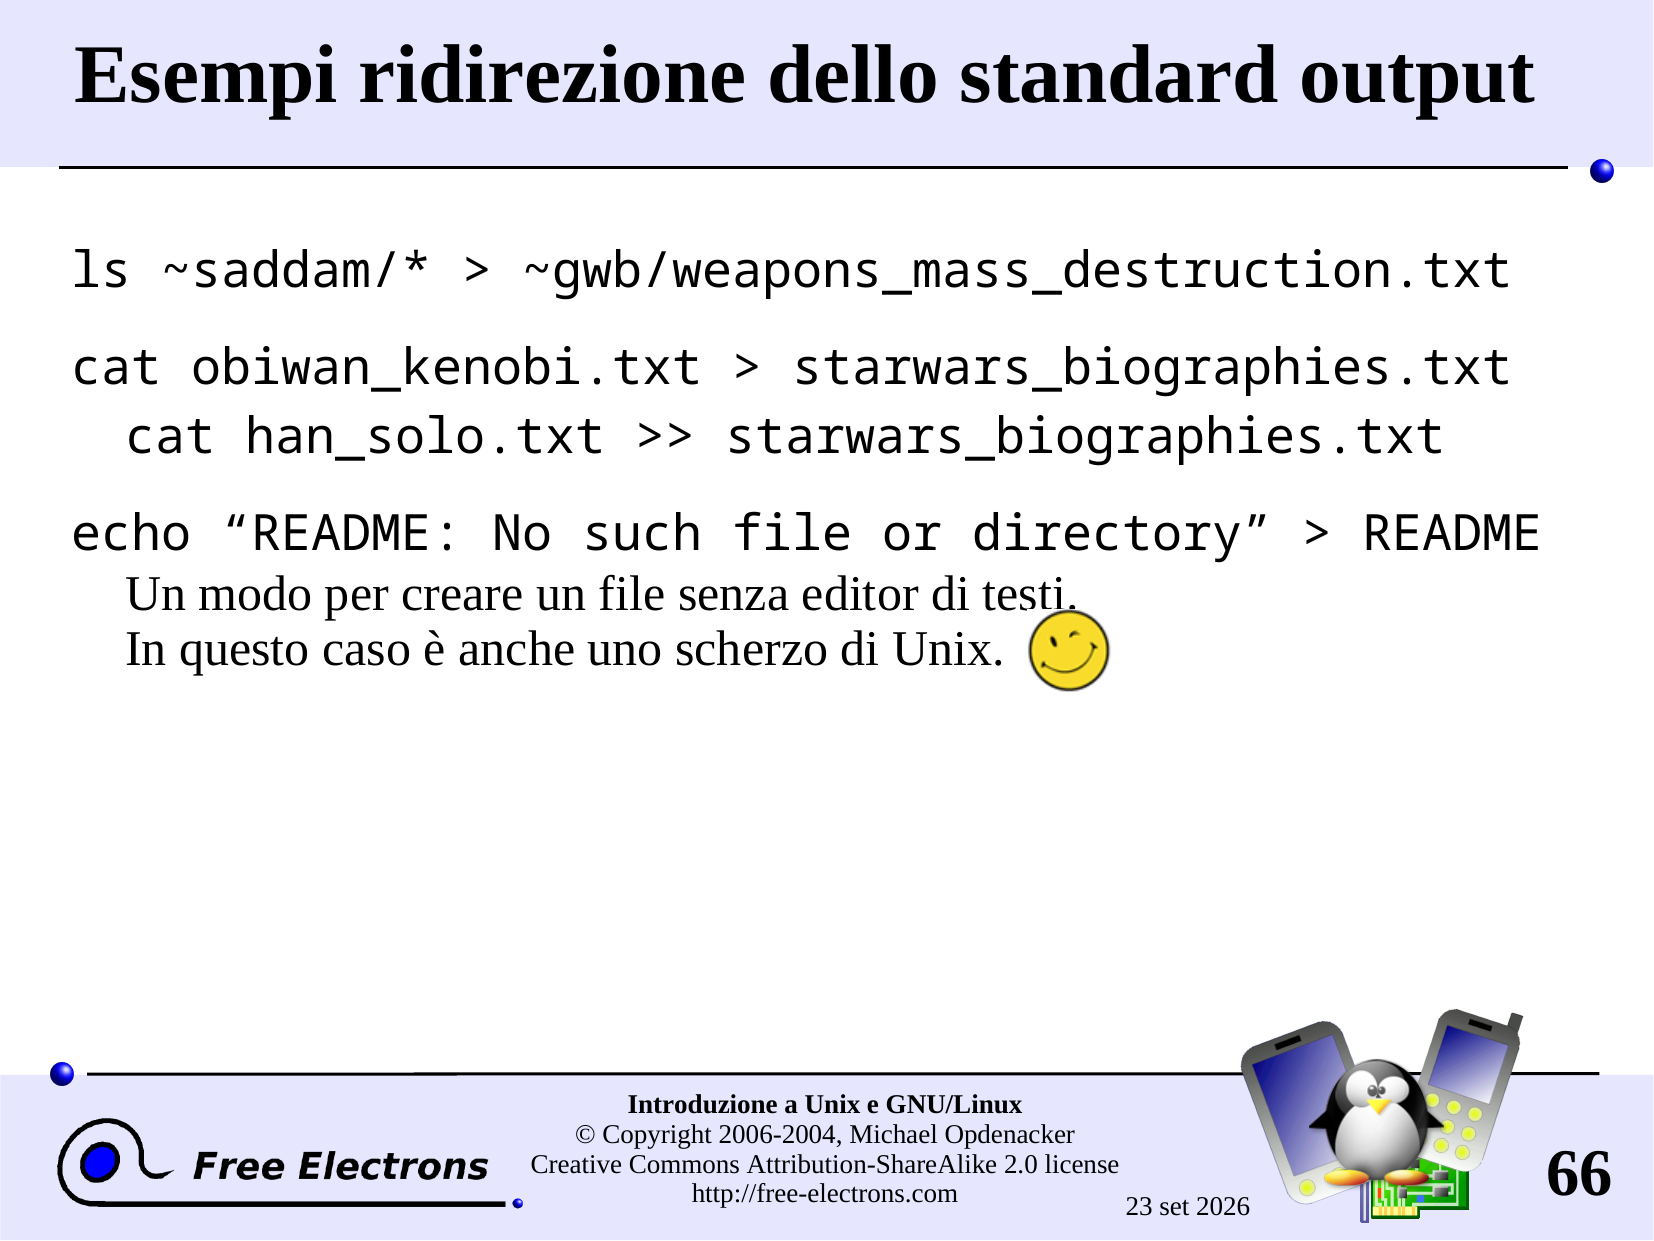

# Esempi ridirezione dello standard output
ls ~saddam/* > ~gwb/weapons_mass_destruction.txt
cat obiwan_kenobi.txt > starwars_biographies.txt
cat han_solo.txt >> starwars_biographies.txt
echo “README: No such file or directory” > README
Un modo per creare un file senza editor di testi.
In questo caso è anche uno scherzo di Unix.